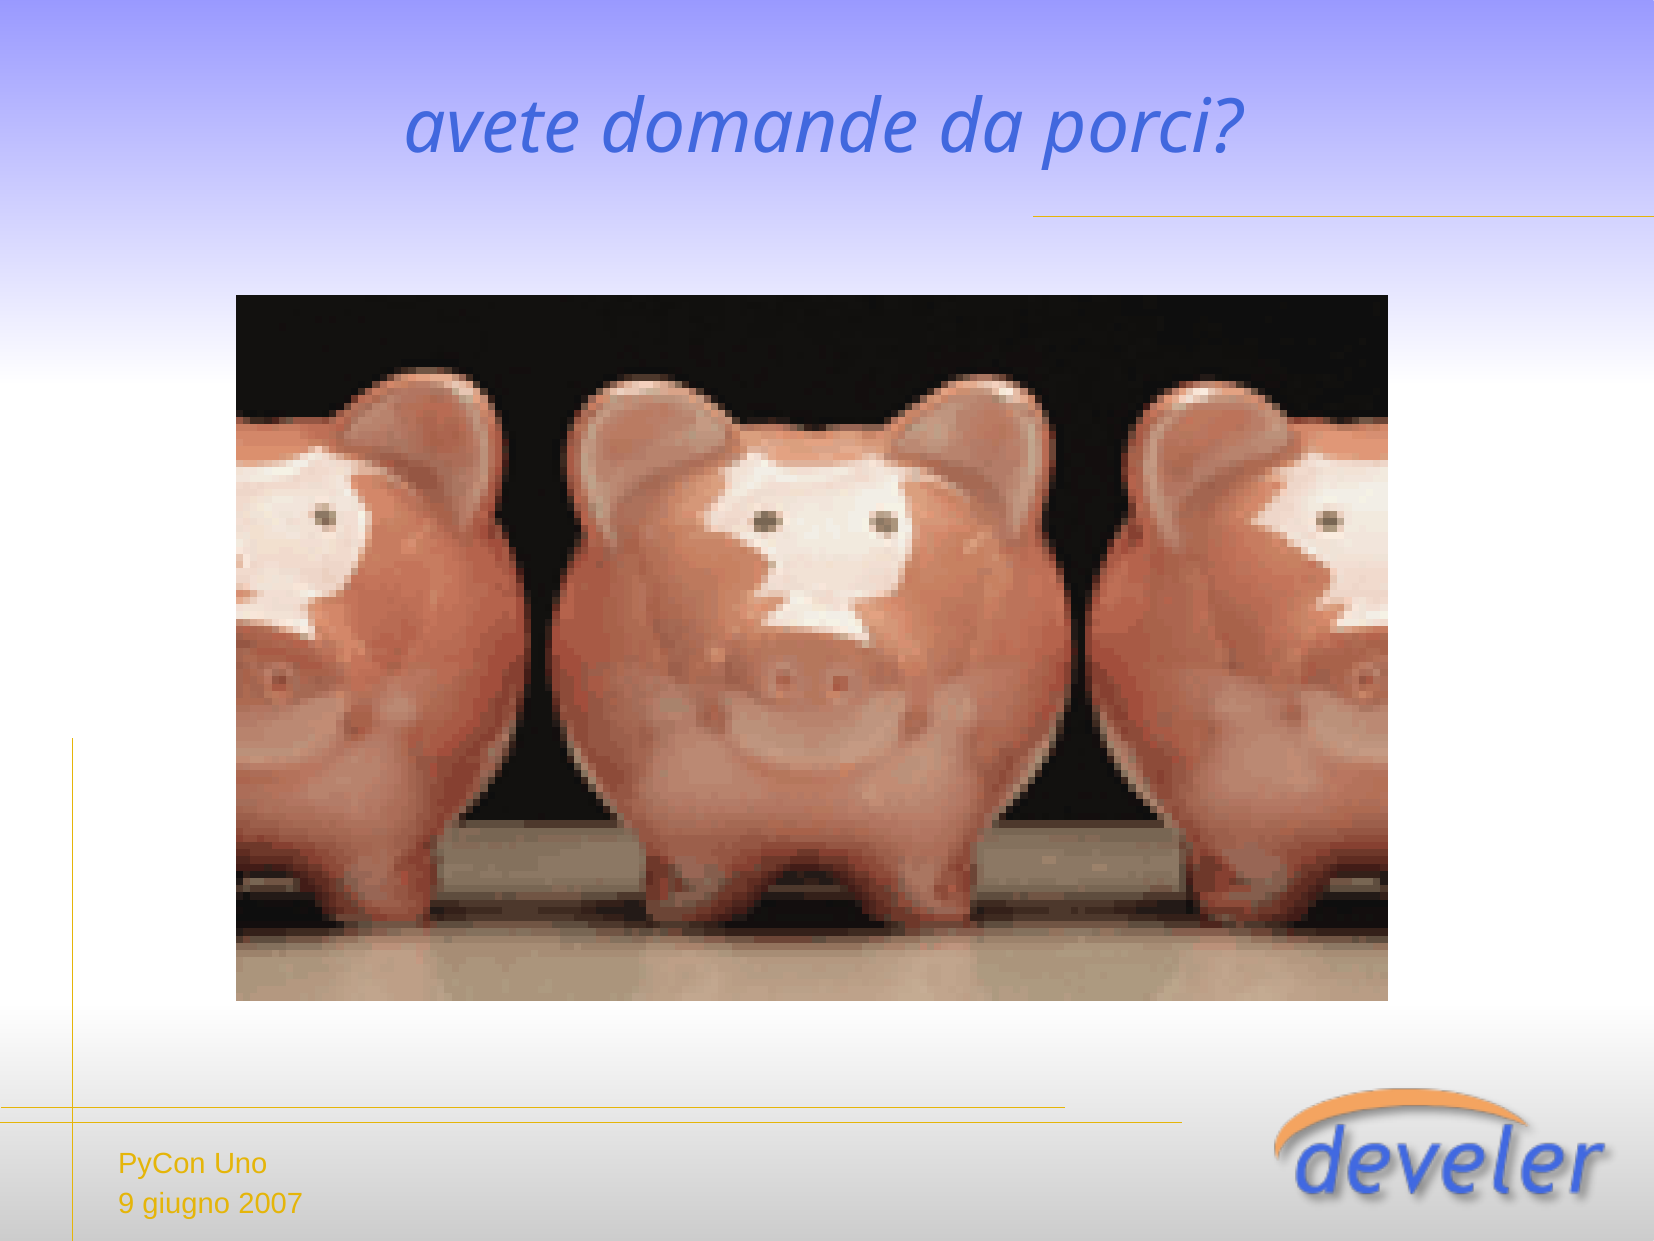

# avete domande da porci?
PyCon Uno
9 giugno 2007